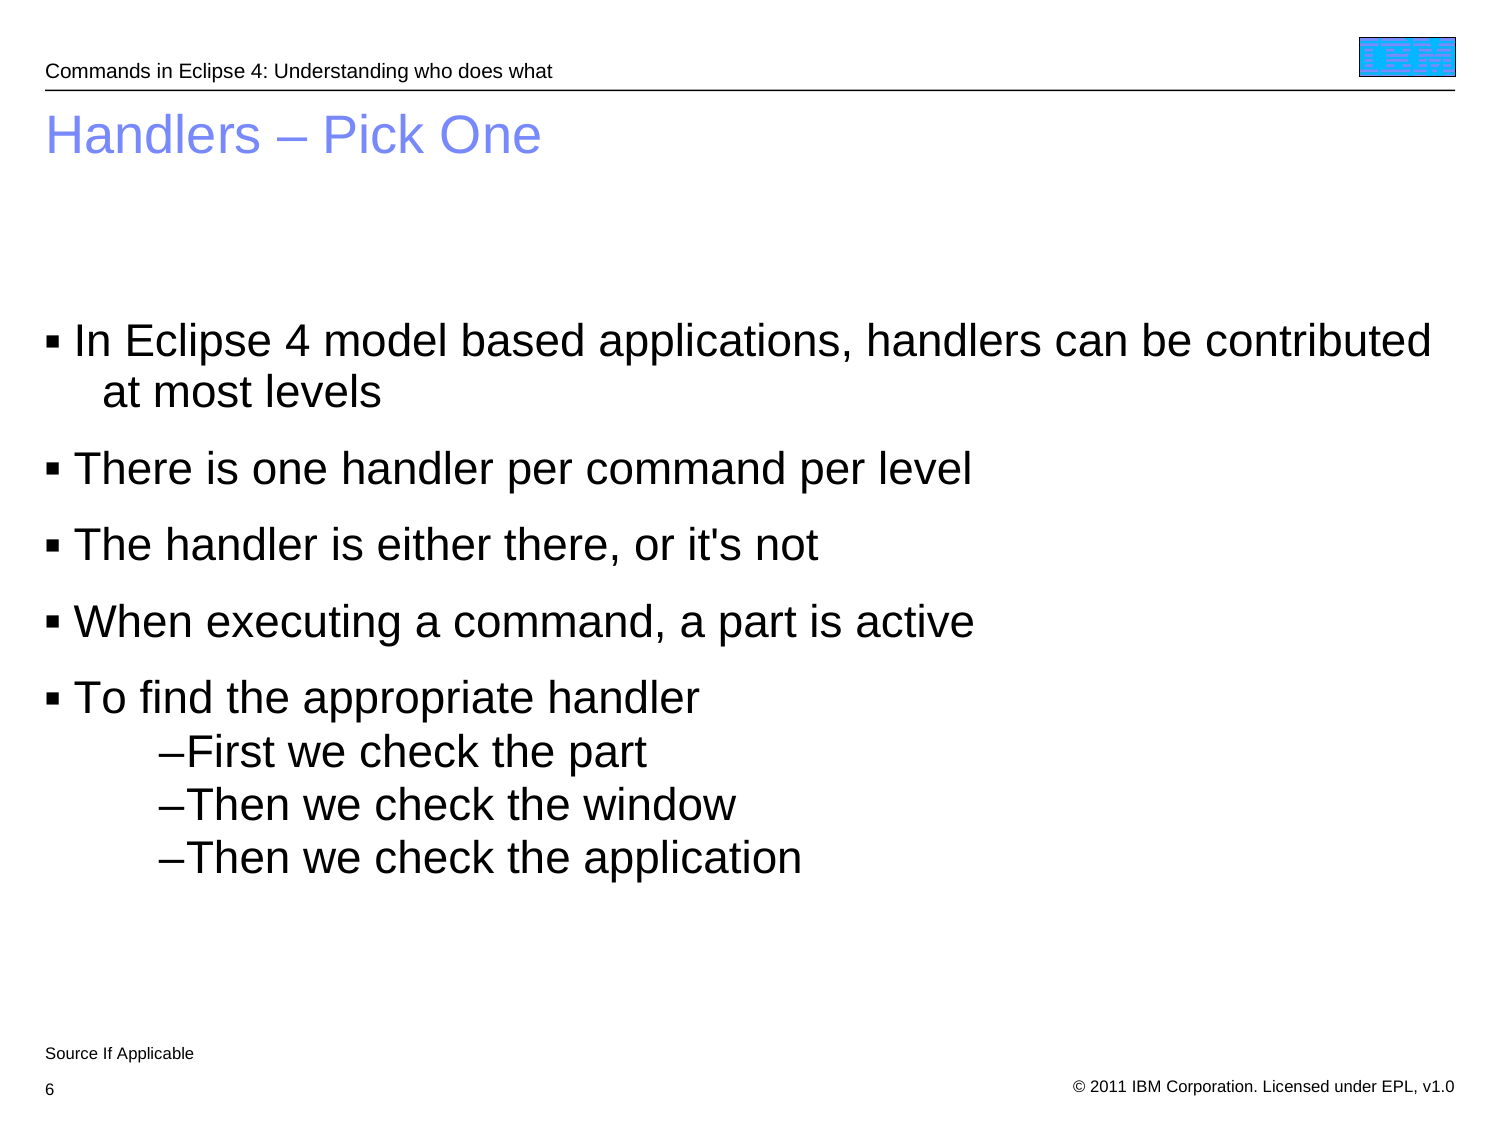

Commands in Eclipse 4: Understanding who does what
# Handlers – Pick One
In Eclipse 4 model based applications, handlers can be contributed at most levels
There is one handler per command per level
The handler is either there, or it's not
When executing a command, a part is active
To find the appropriate handler
First we check the part
Then we check the window
Then we check the application
 Source If Applicable
6